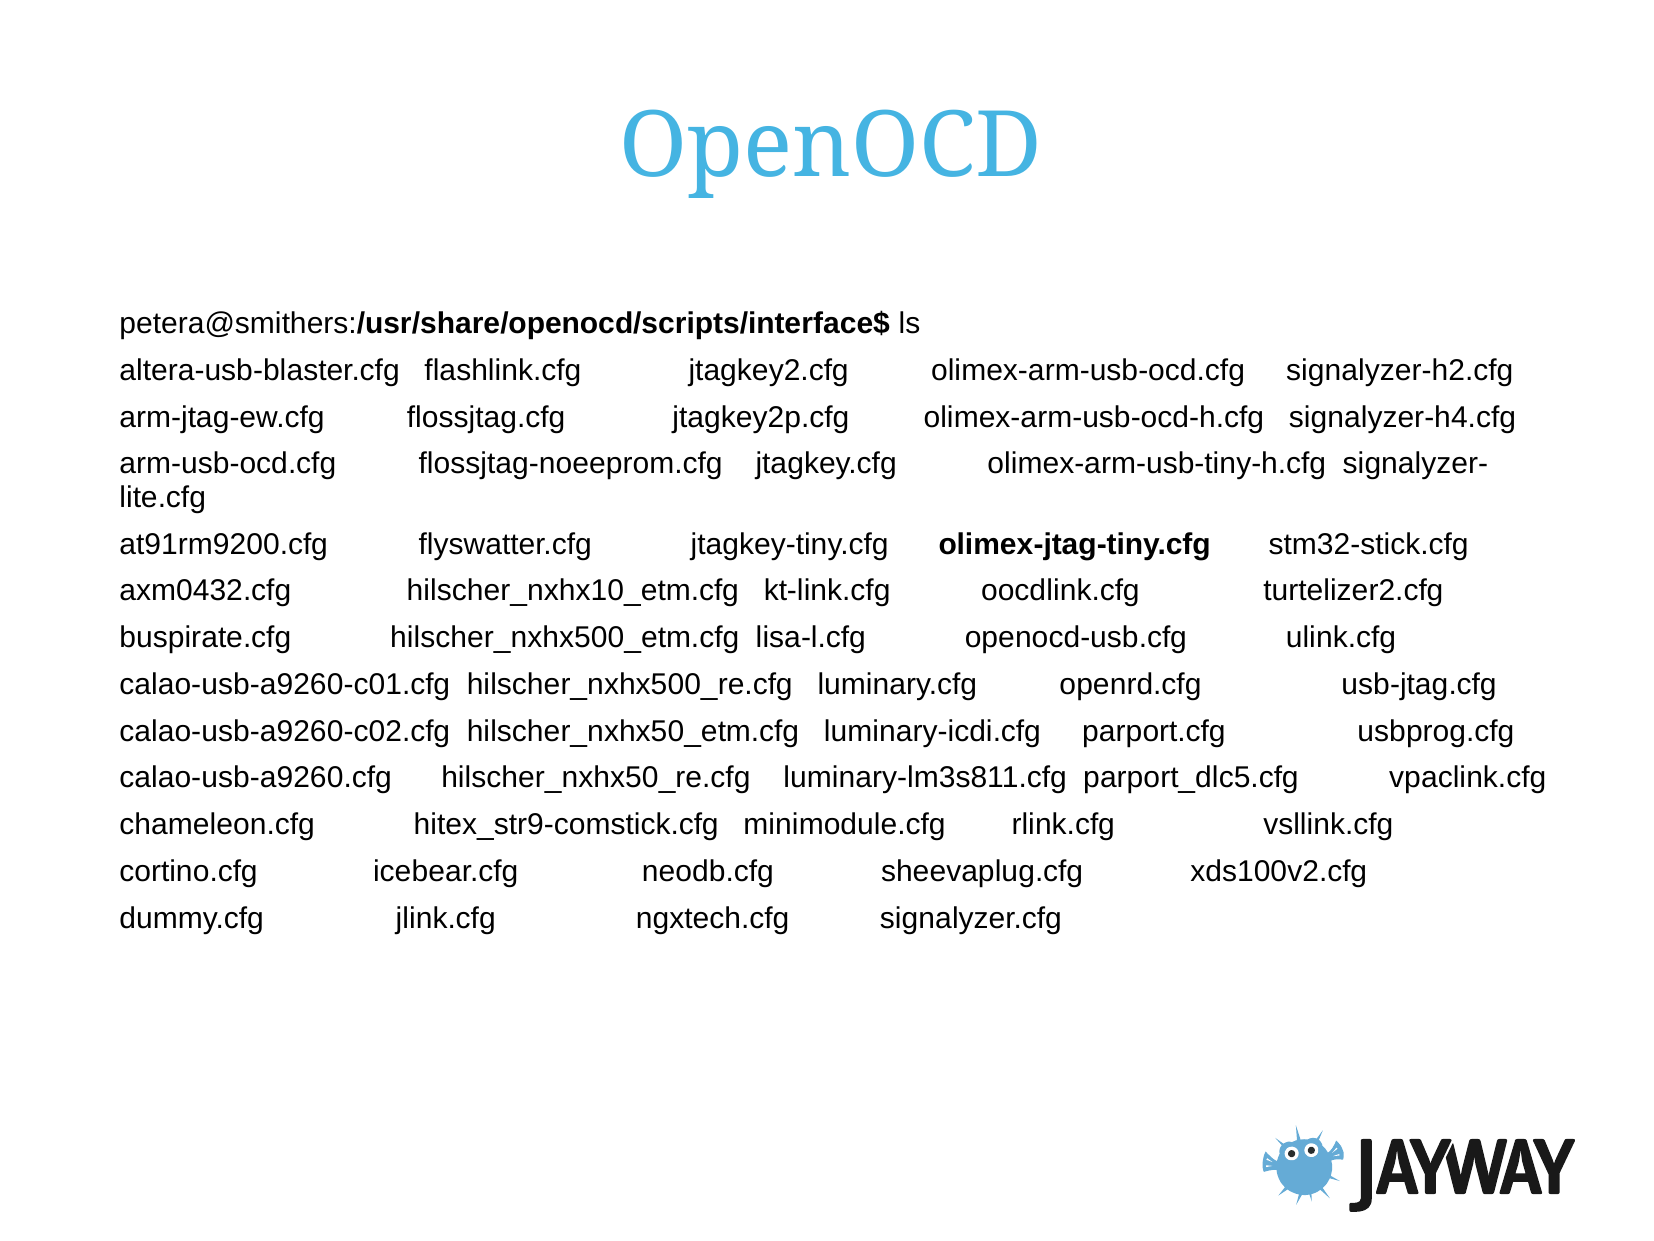

# OpenOCD
petera@smithers:/usr/share/openocd/scripts/interface$ ls
altera-usb-blaster.cfg flashlink.cfg jtagkey2.cfg olimex-arm-usb-ocd.cfg signalyzer-h2.cfg
arm-jtag-ew.cfg flossjtag.cfg jtagkey2p.cfg olimex-arm-usb-ocd-h.cfg signalyzer-h4.cfg
arm-usb-ocd.cfg flossjtag-noeeprom.cfg jtagkey.cfg olimex-arm-usb-tiny-h.cfg signalyzer-lite.cfg
at91rm9200.cfg flyswatter.cfg jtagkey-tiny.cfg olimex-jtag-tiny.cfg stm32-stick.cfg
axm0432.cfg hilscher_nxhx10_etm.cfg kt-link.cfg oocdlink.cfg turtelizer2.cfg
buspirate.cfg hilscher_nxhx500_etm.cfg lisa-l.cfg openocd-usb.cfg ulink.cfg
calao-usb-a9260-c01.cfg hilscher_nxhx500_re.cfg luminary.cfg openrd.cfg usb-jtag.cfg
calao-usb-a9260-c02.cfg hilscher_nxhx50_etm.cfg luminary-icdi.cfg parport.cfg usbprog.cfg
calao-usb-a9260.cfg hilscher_nxhx50_re.cfg luminary-lm3s811.cfg parport_dlc5.cfg vpaclink.cfg
chameleon.cfg hitex_str9-comstick.cfg minimodule.cfg rlink.cfg vsllink.cfg
cortino.cfg icebear.cfg neodb.cfg sheevaplug.cfg xds100v2.cfg
dummy.cfg jlink.cfg ngxtech.cfg signalyzer.cfg